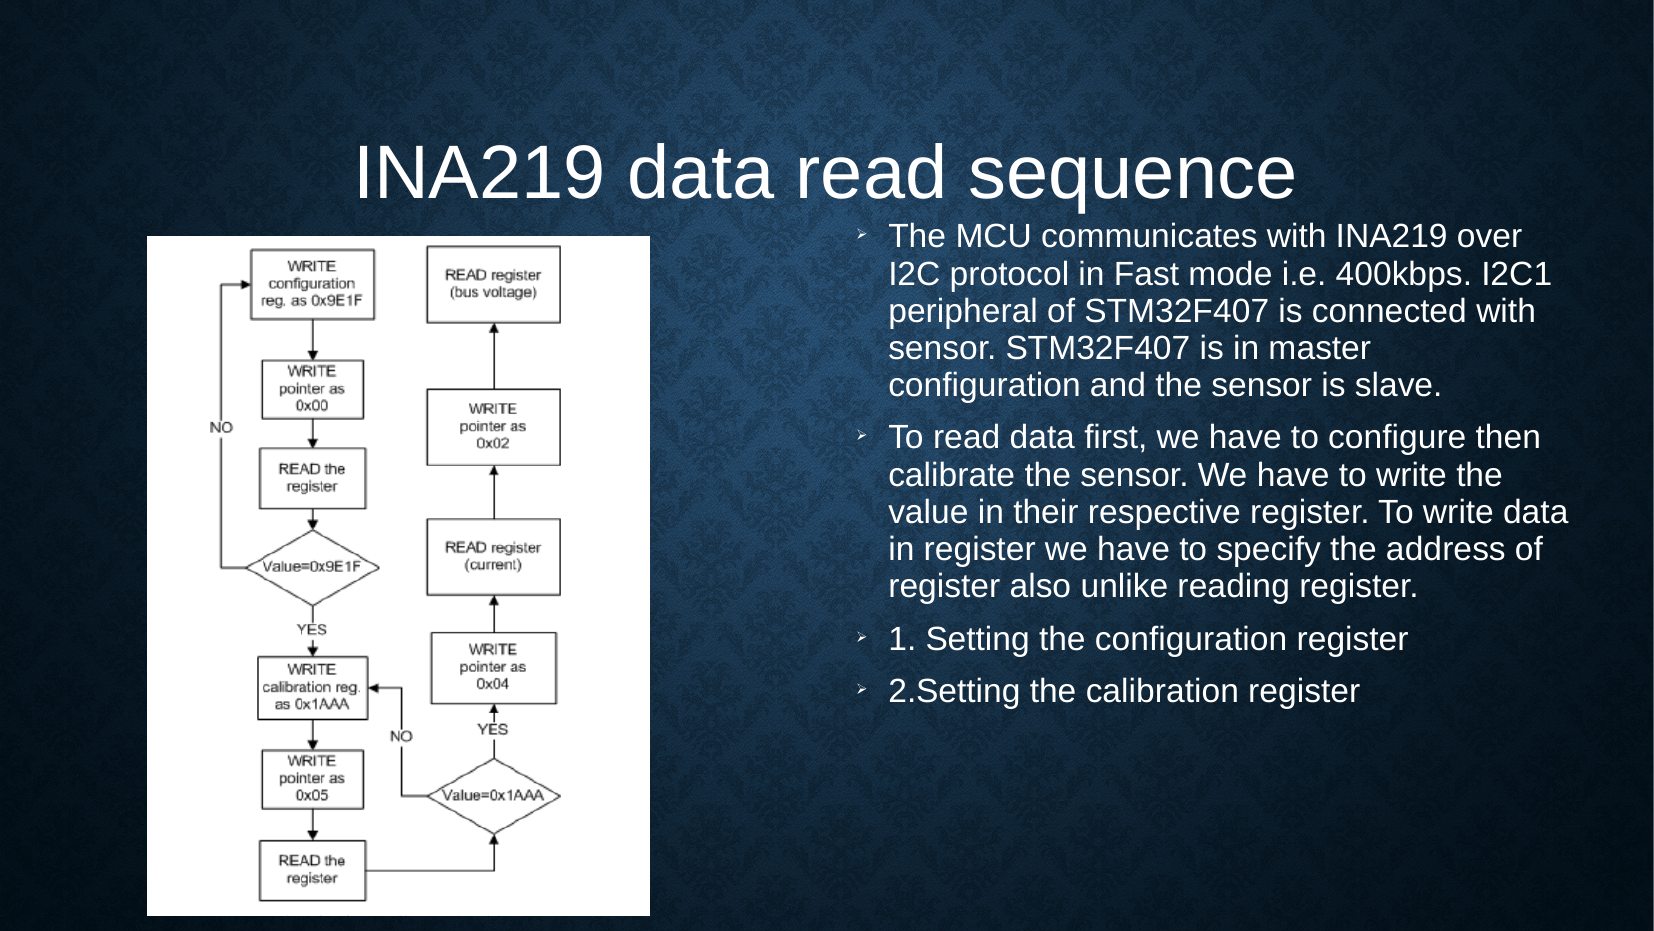

# INA219 data read sequence
The MCU communicates with INA219 over I2C protocol in Fast mode i.e. 400kbps. I2C1 peripheral of STM32F407 is connected with sensor. STM32F407 is in master configuration and the sensor is slave.
To read data first, we have to configure then calibrate the sensor. We have to write the value in their respective register. To write data in register we have to specify the address of register also unlike reading register.
1. Setting the configuration register
2.Setting the calibration register